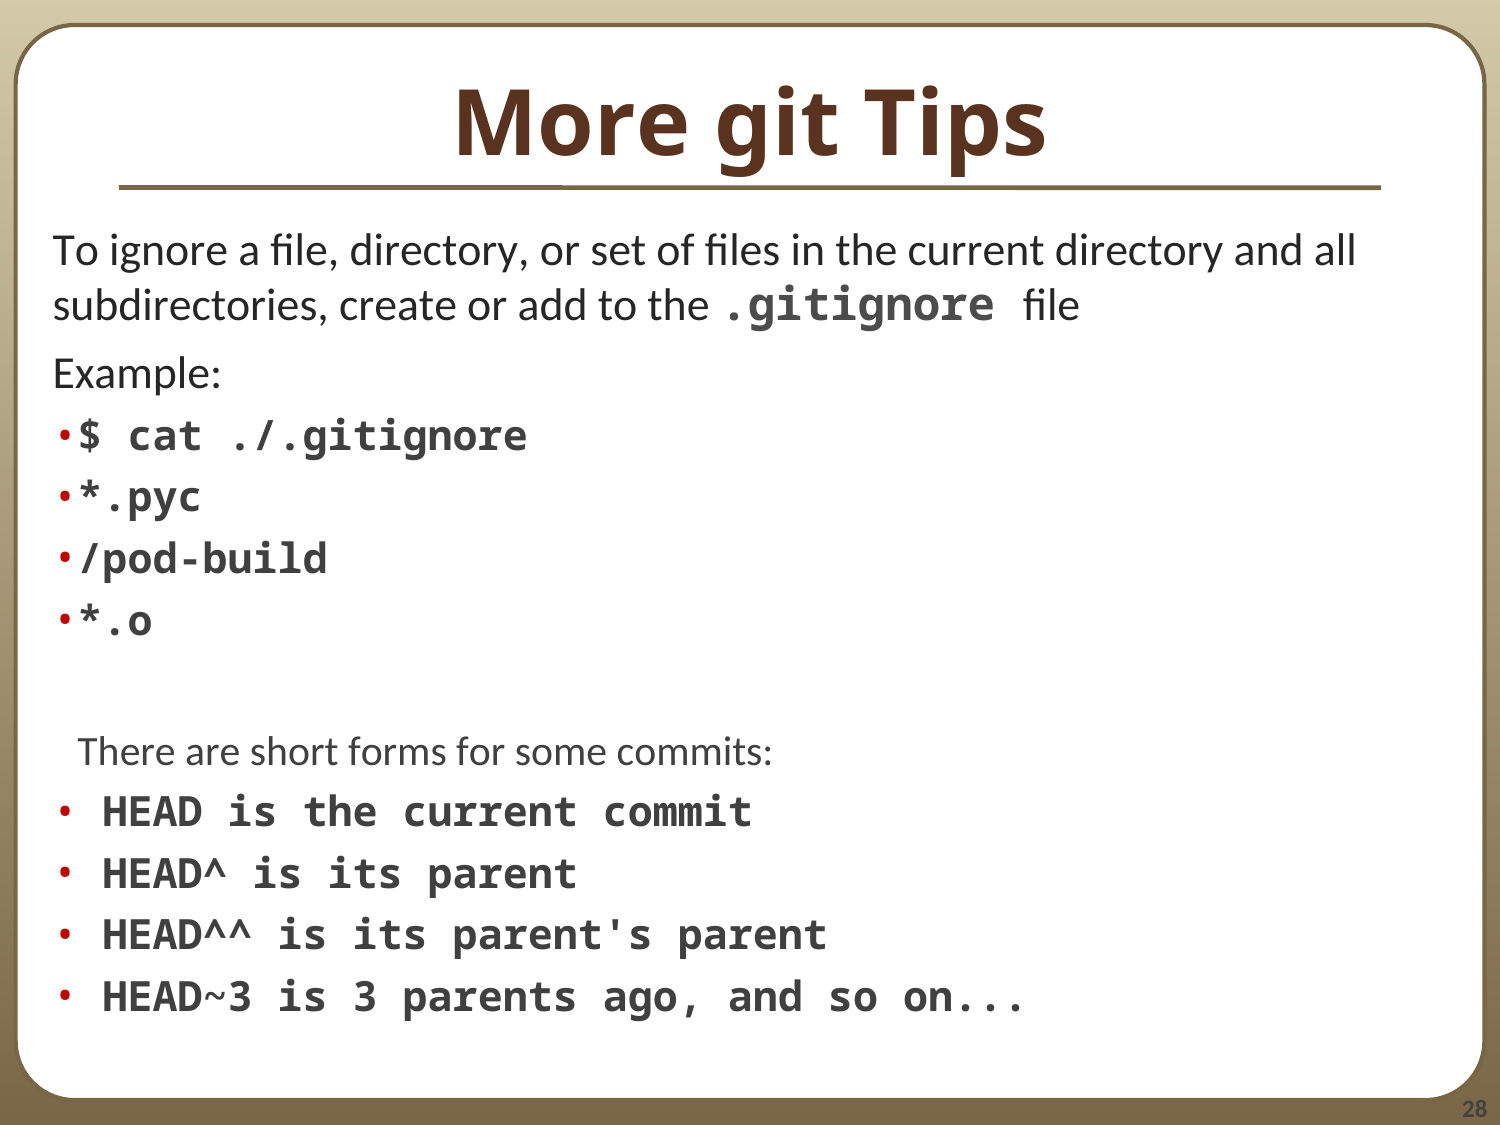

# More git Tips
To ignore a file, directory, or set of files in the current directory and all subdirectories, create or add to the .gitignore file
Example:
$ cat ./.gitignore
*.pyc
/pod-build
*.o
There are short forms for some commits:
 HEAD is the current commit
 HEAD^ is its parent
 HEAD^^ is its parent's parent
 HEAD~3 is 3 parents ago, and so on...